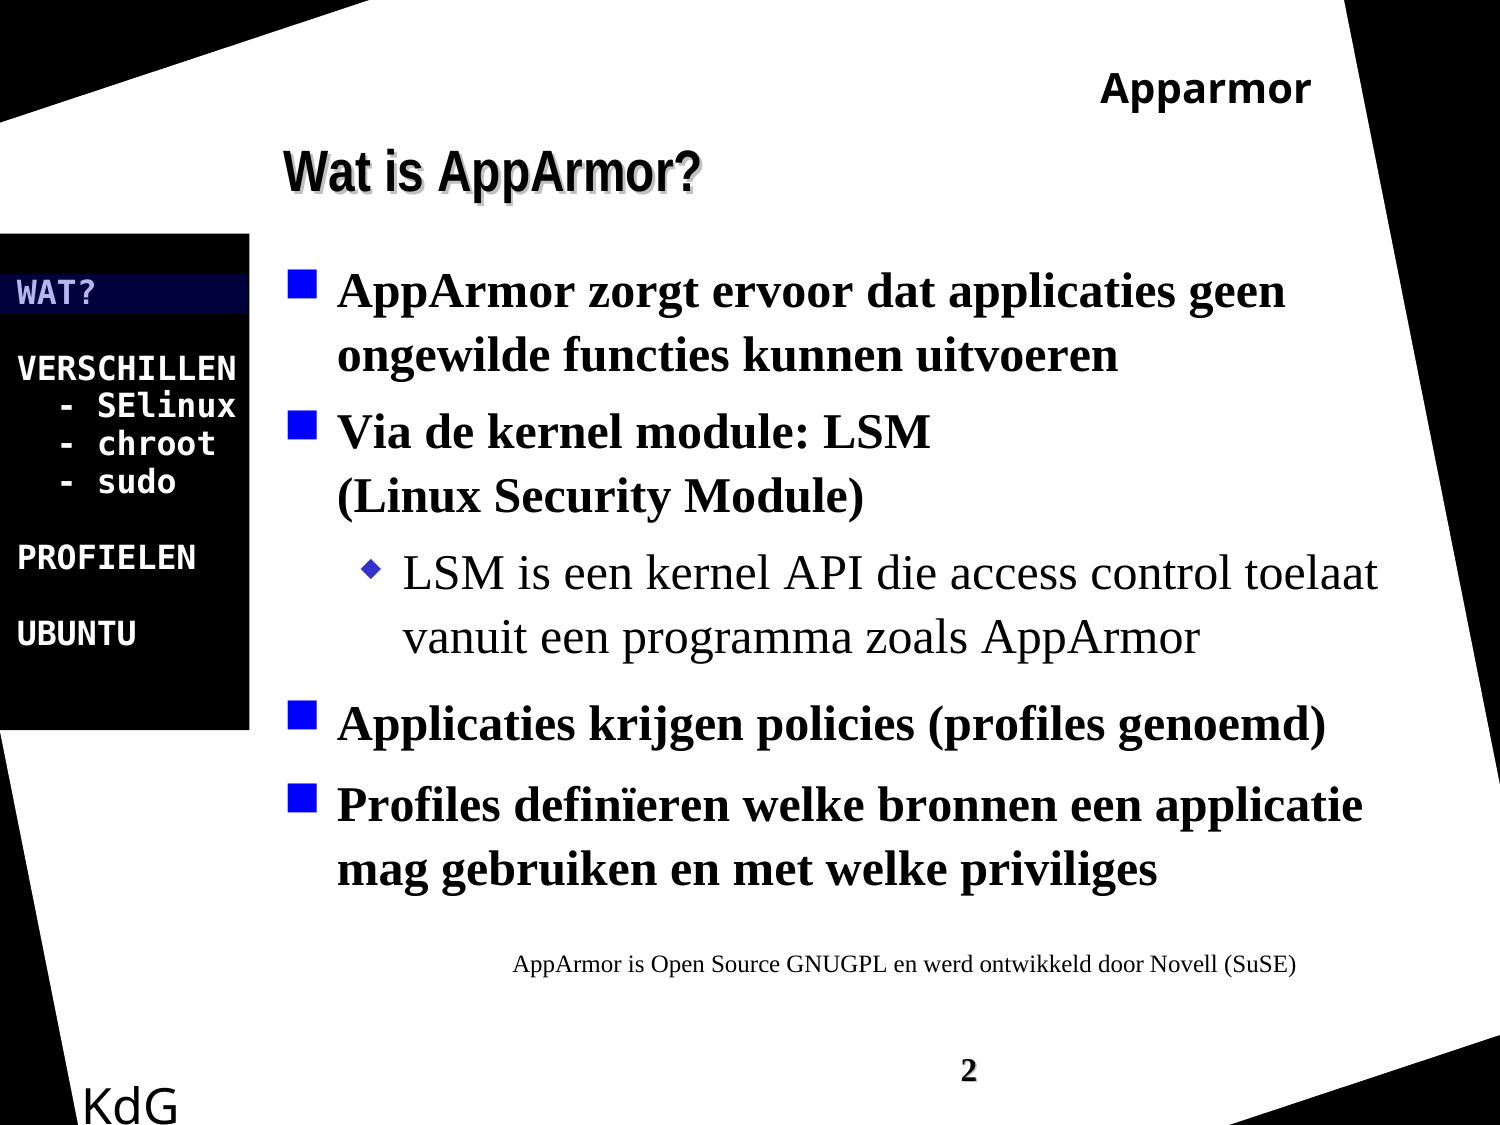

# Wat is AppArmor?
AppArmor zorgt ervoor dat applicaties geen ongewilde functies kunnen uitvoeren
Via de kernel module: LSM
(Linux Security Module)
LSM is een kernel API die access control toelaat vanuit een programma zoals AppArmor
Applicaties krijgen policies (profiles genoemd)‏
Profiles definïeren welke bronnen een applicatie mag gebruiken en met welke priviliges
AppArmor is Open Source GNUGPL en werd ontwikkeld door Novell (SuSE)